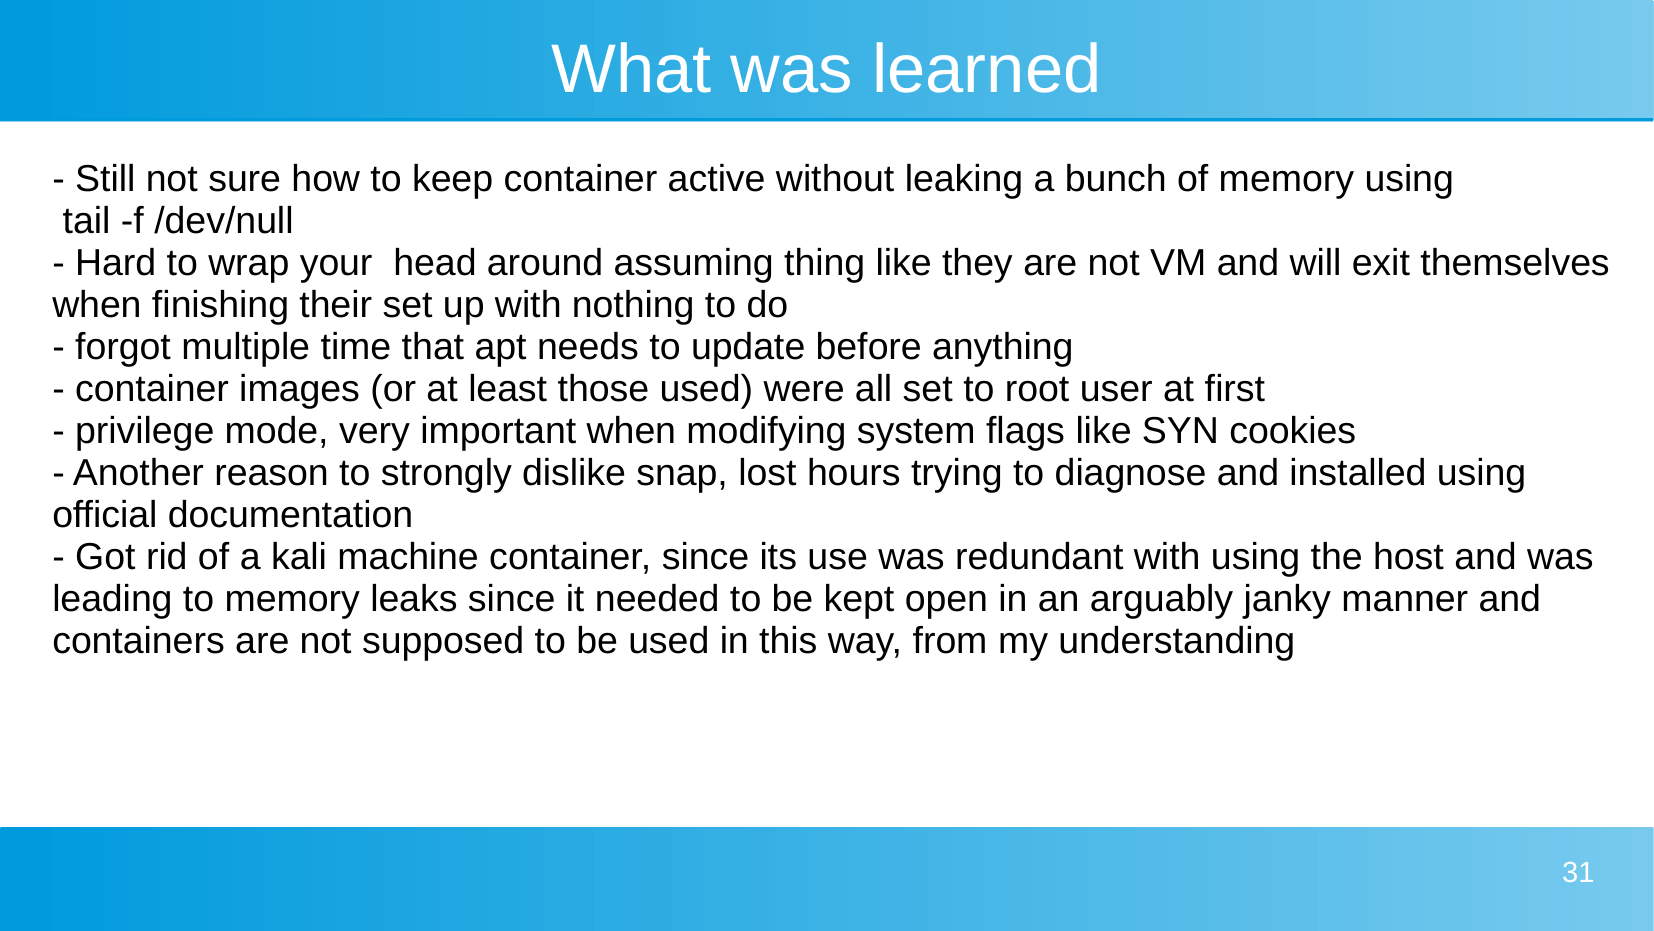

# What was learned
- Still not sure how to keep container active without leaking a bunch of memory using
 tail -f /dev/null
- Hard to wrap your head around assuming thing like they are not VM and will exit themselves when finishing their set up with nothing to do
- forgot multiple time that apt needs to update before anything
- container images (or at least those used) were all set to root user at first
- privilege mode, very important when modifying system flags like SYN cookies
- Another reason to strongly dislike snap, lost hours trying to diagnose and installed using official documentation
- Got rid of a kali machine container, since its use was redundant with using the host and was leading to memory leaks since it needed to be kept open in an arguably janky manner and containers are not supposed to be used in this way, from my understanding
31